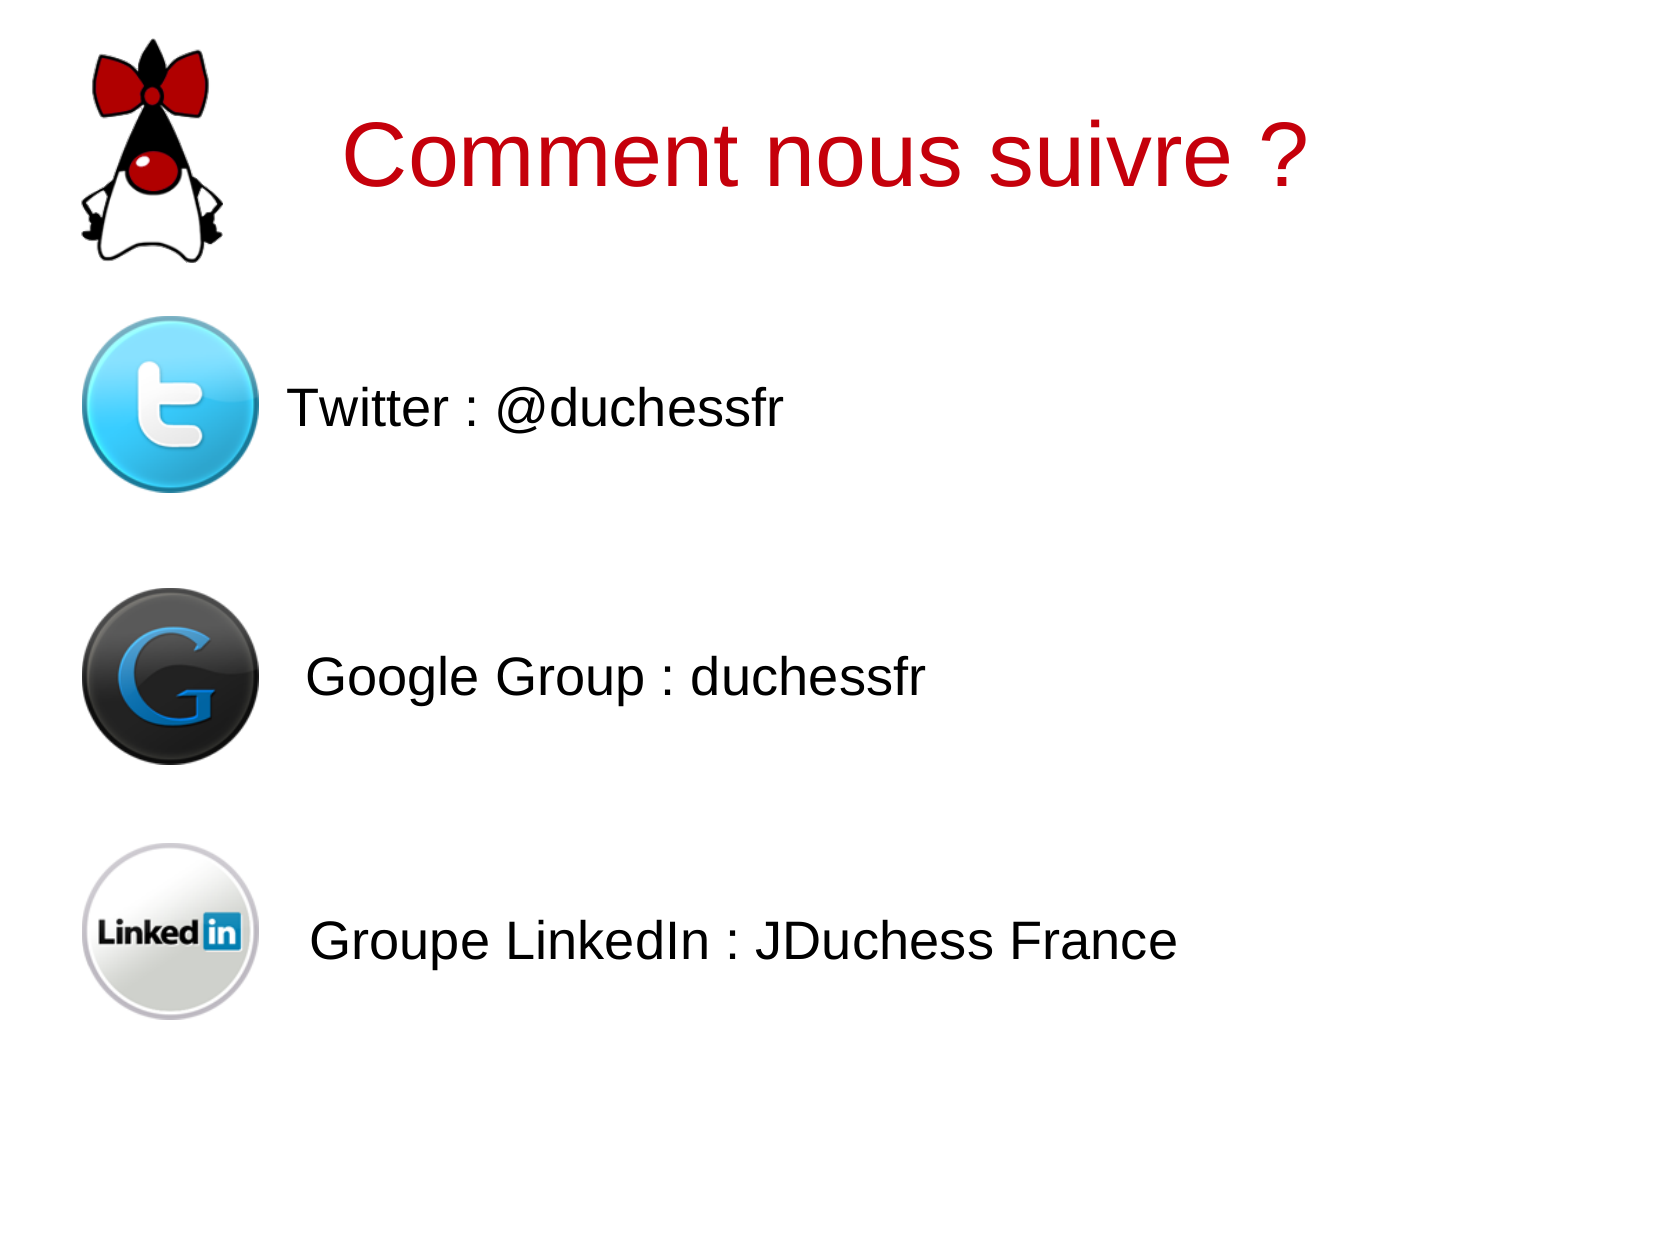

# Comment nous suivre ?
 Twitter : @duchessfr
 Google Group : duchessfr
 Groupe LinkedIn : JDuchess France